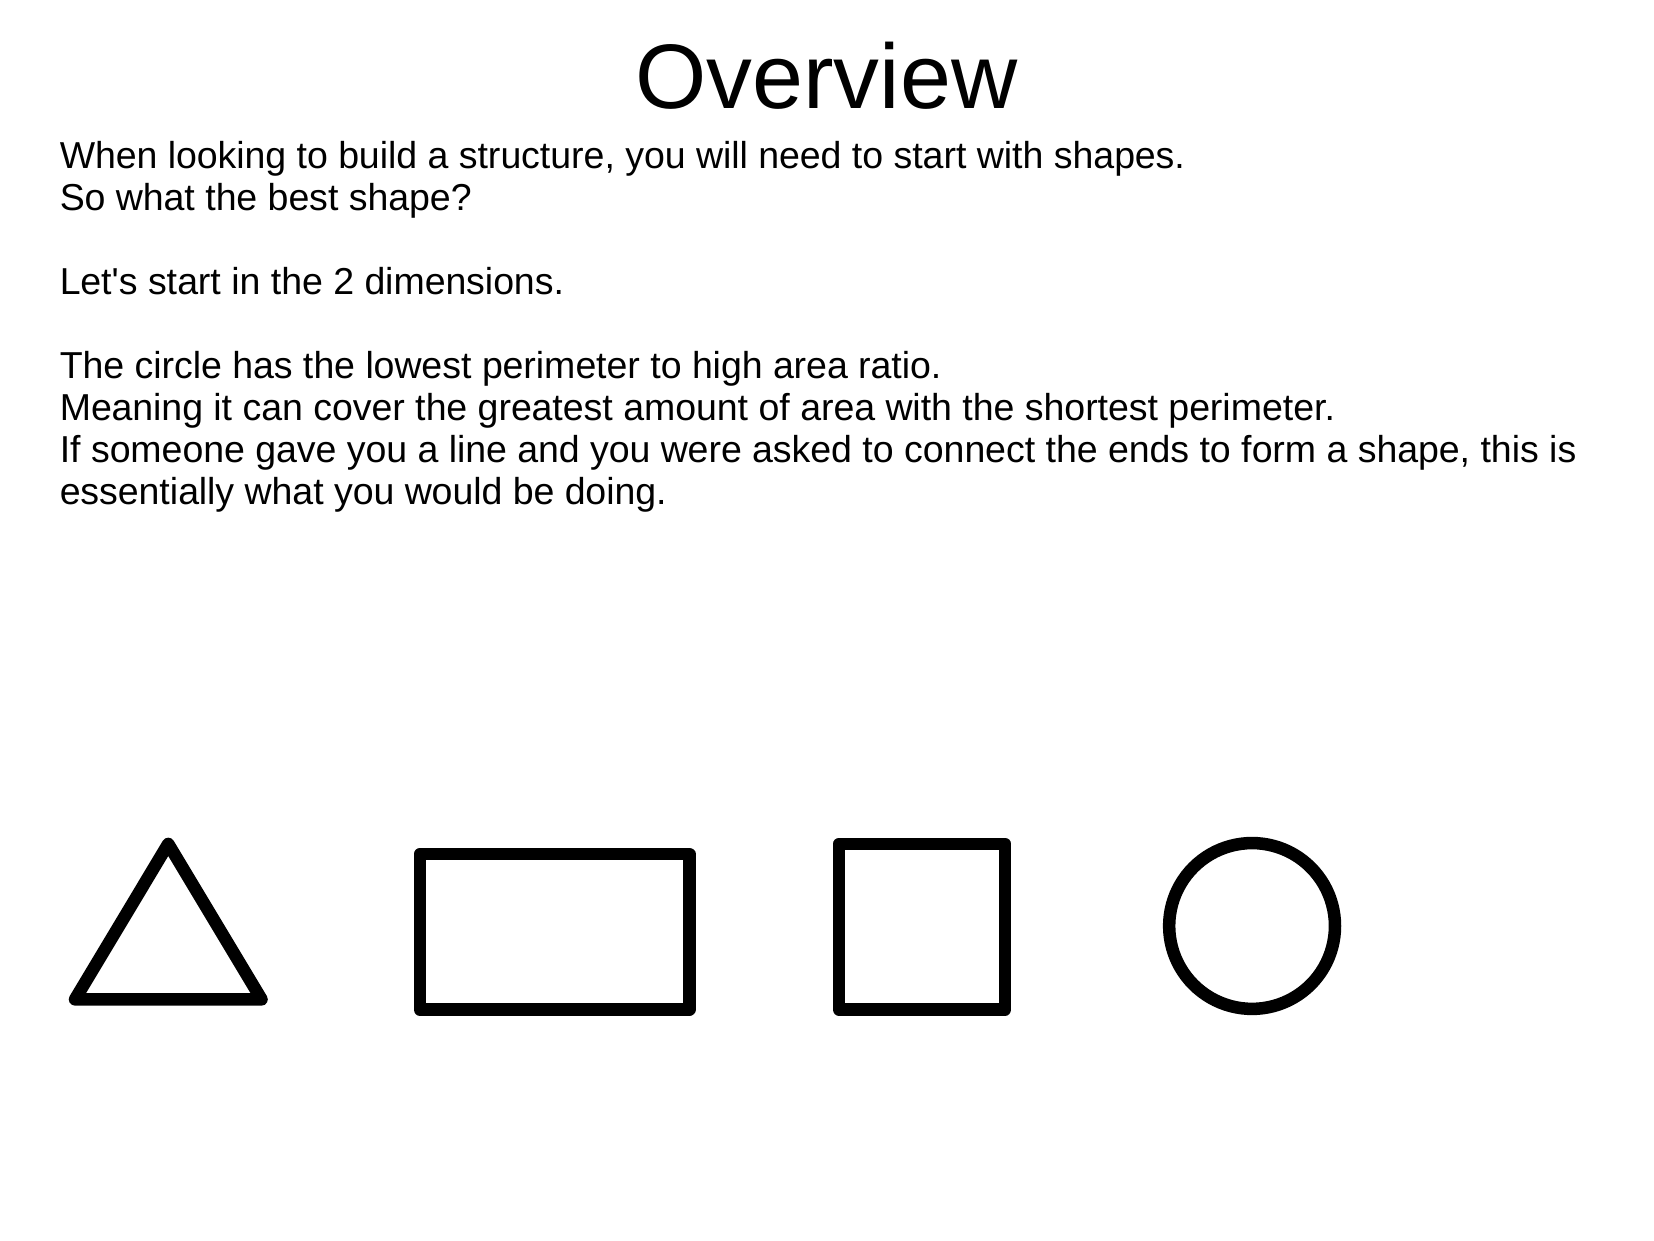

# Overview
When looking to build a structure, you will need to start with shapes.
So what the best shape?
Let's start in the 2 dimensions.
The circle has the lowest perimeter to high area ratio.
Meaning it can cover the greatest amount of area with the shortest perimeter.
If someone gave you a line and you were asked to connect the ends to form a shape, this is essentially what you would be doing.